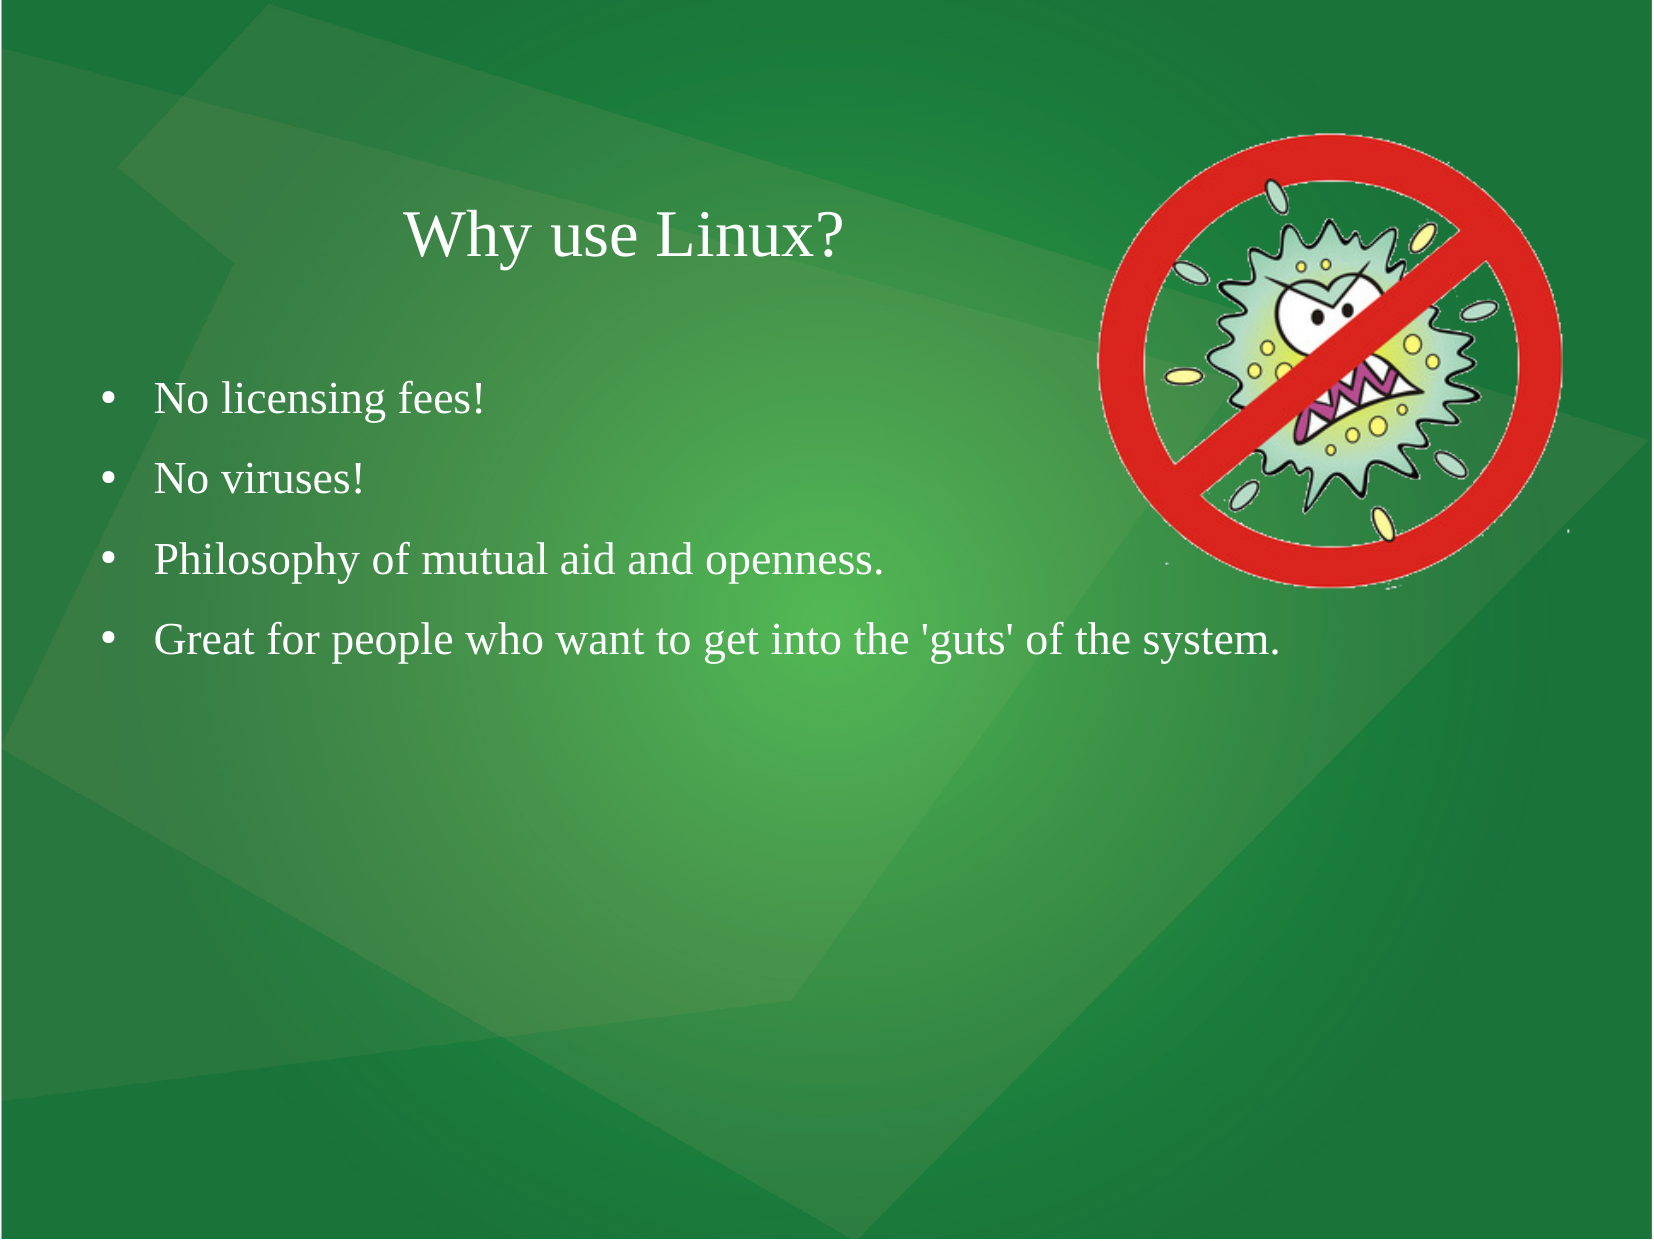

# Why use Linux?
No licensing fees!
No viruses!
Philosophy of mutual aid and openness.
Great for people who want to get into the 'guts' of the system.